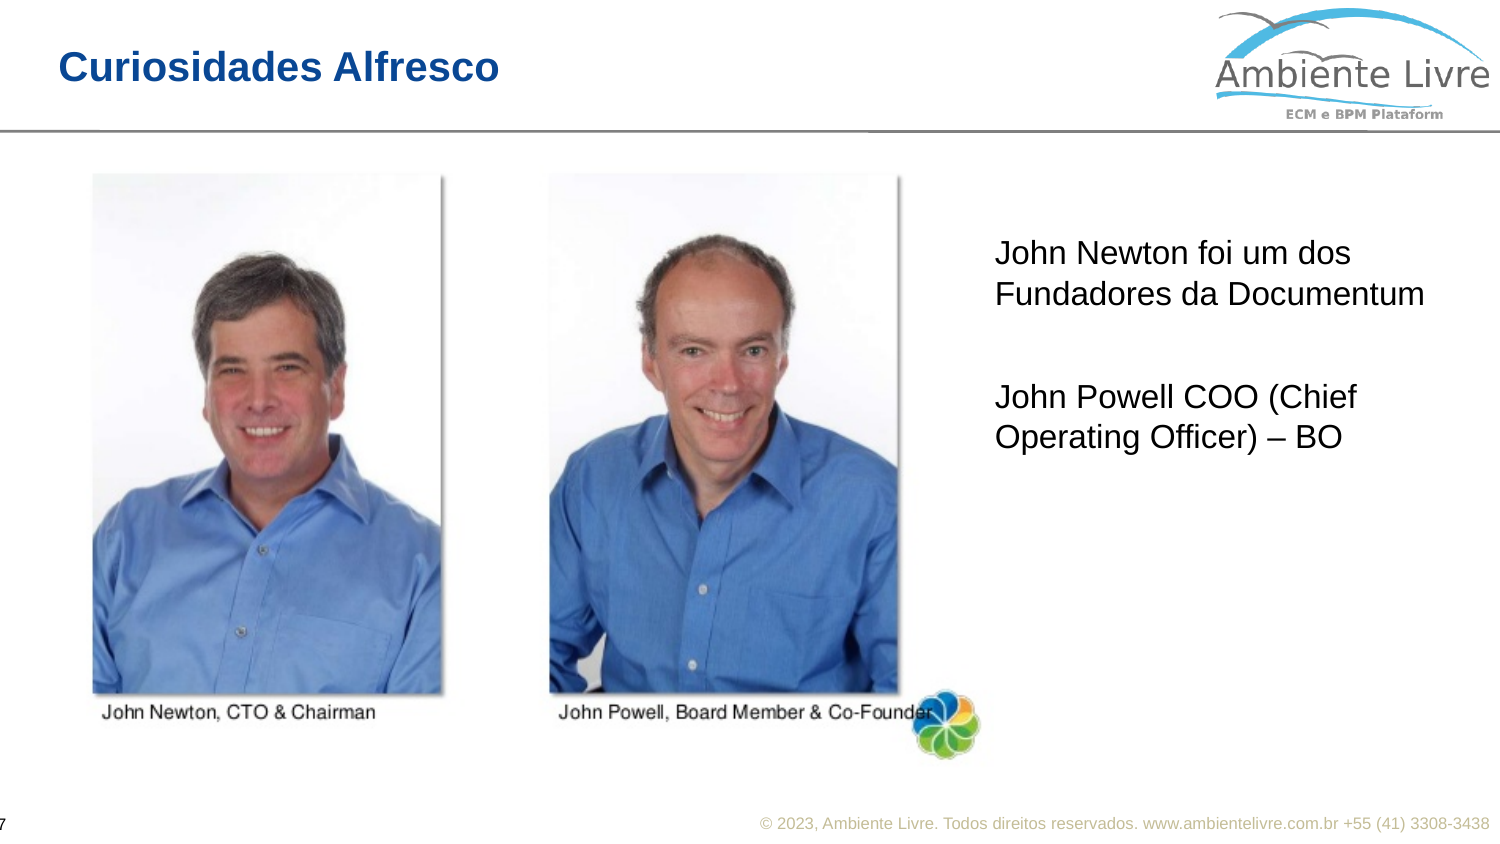

# Curiosidades Alfresco
John Newton foi um dos Fundadores da Documentum
John Powell COO (Chief Operating Officer) – BO